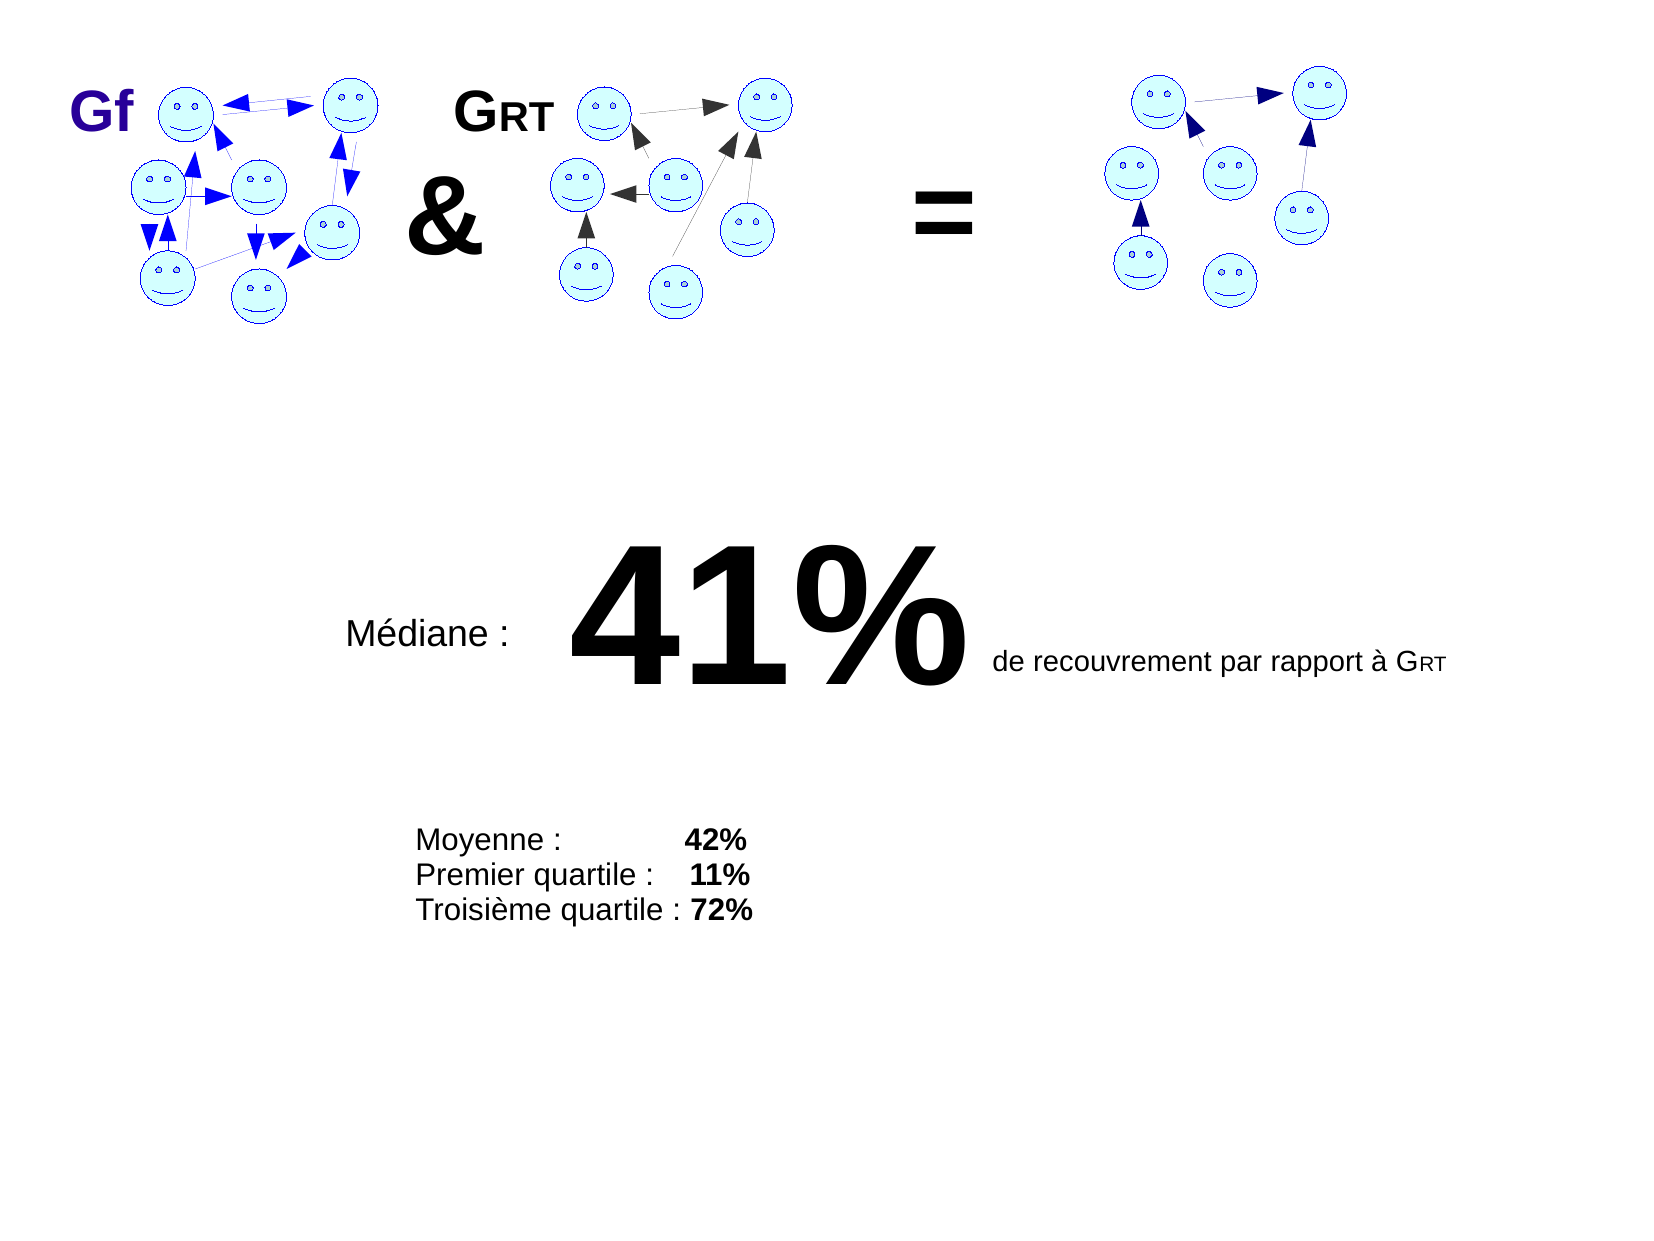

Gf
GRT
=
&
41%
Médiane :
de recouvrement par rapport à GRT
Moyenne : 42%
Premier quartile : 11%
Troisième quartile : 72%